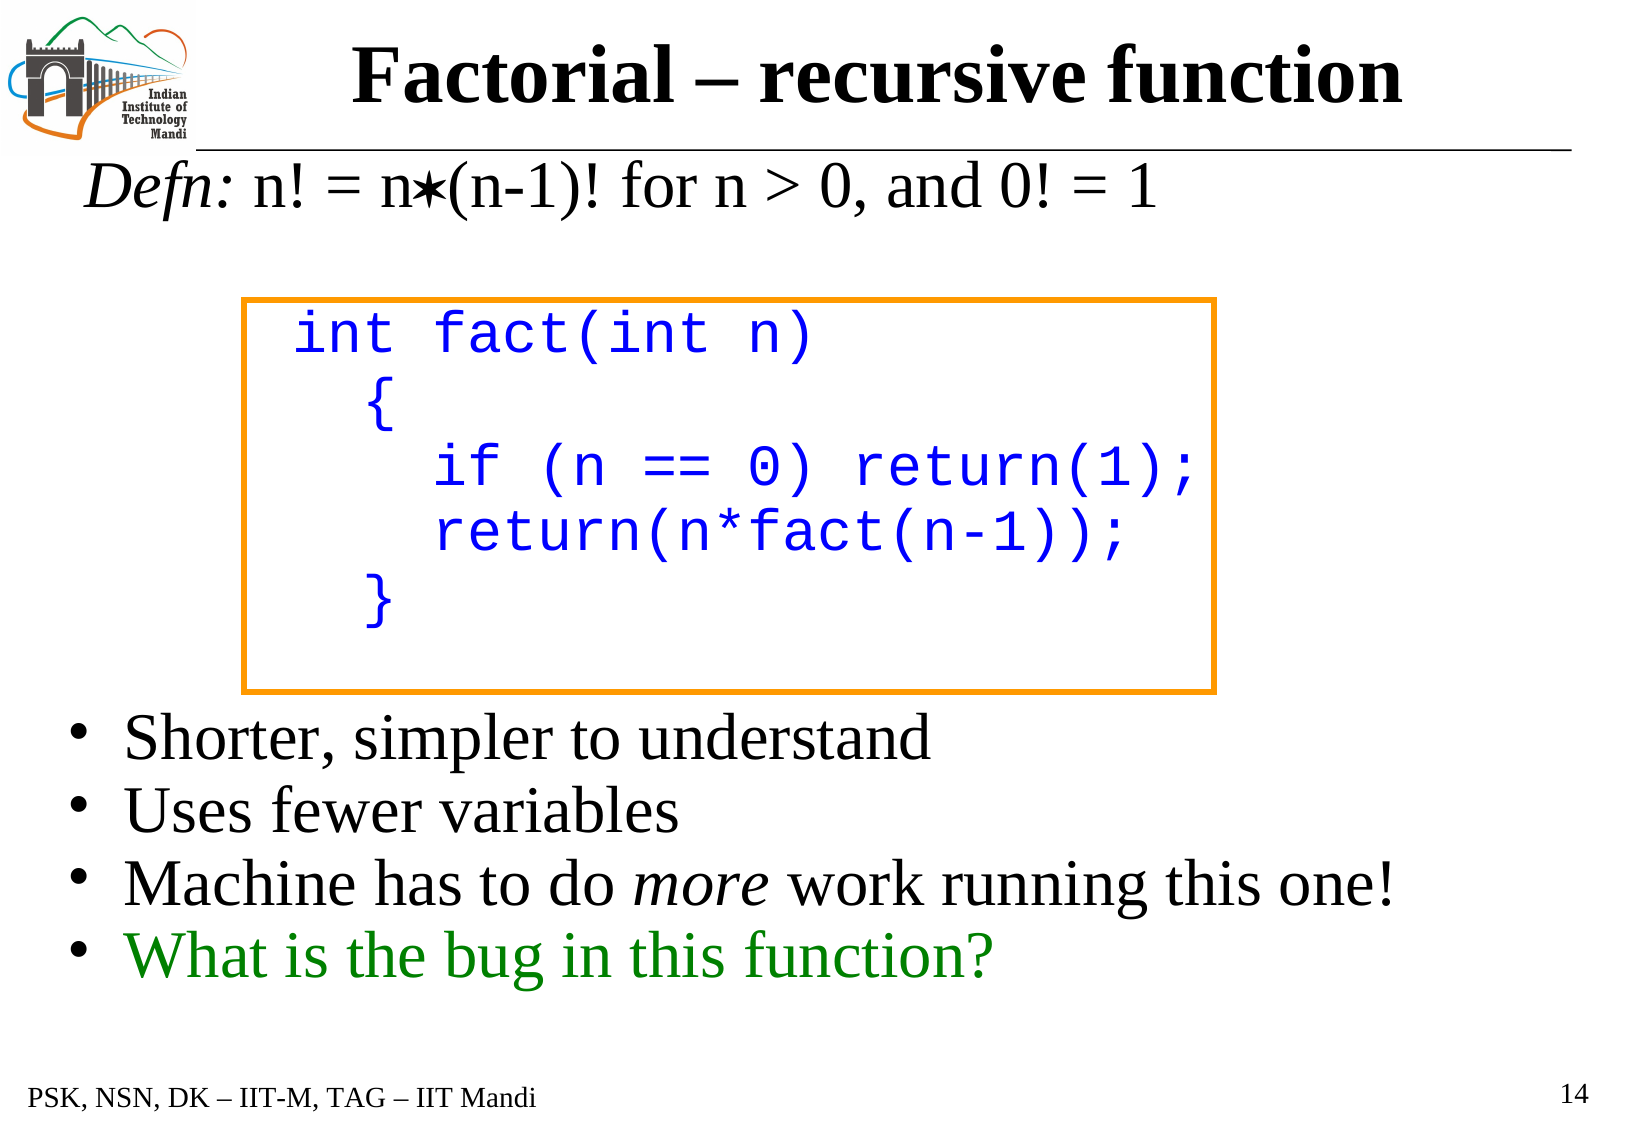

# Factorial – recursive function
 Defn: n! = n*(n-1)! for n > 0, and 0! = 1
				int fact(int n)
				 {
				 if (n == 0) return(1);
				 return(n*fact(n-1));
				 }
Shorter, simpler to understand
Uses fewer variables
Machine has to do more work running this one!
What is the bug in this function?